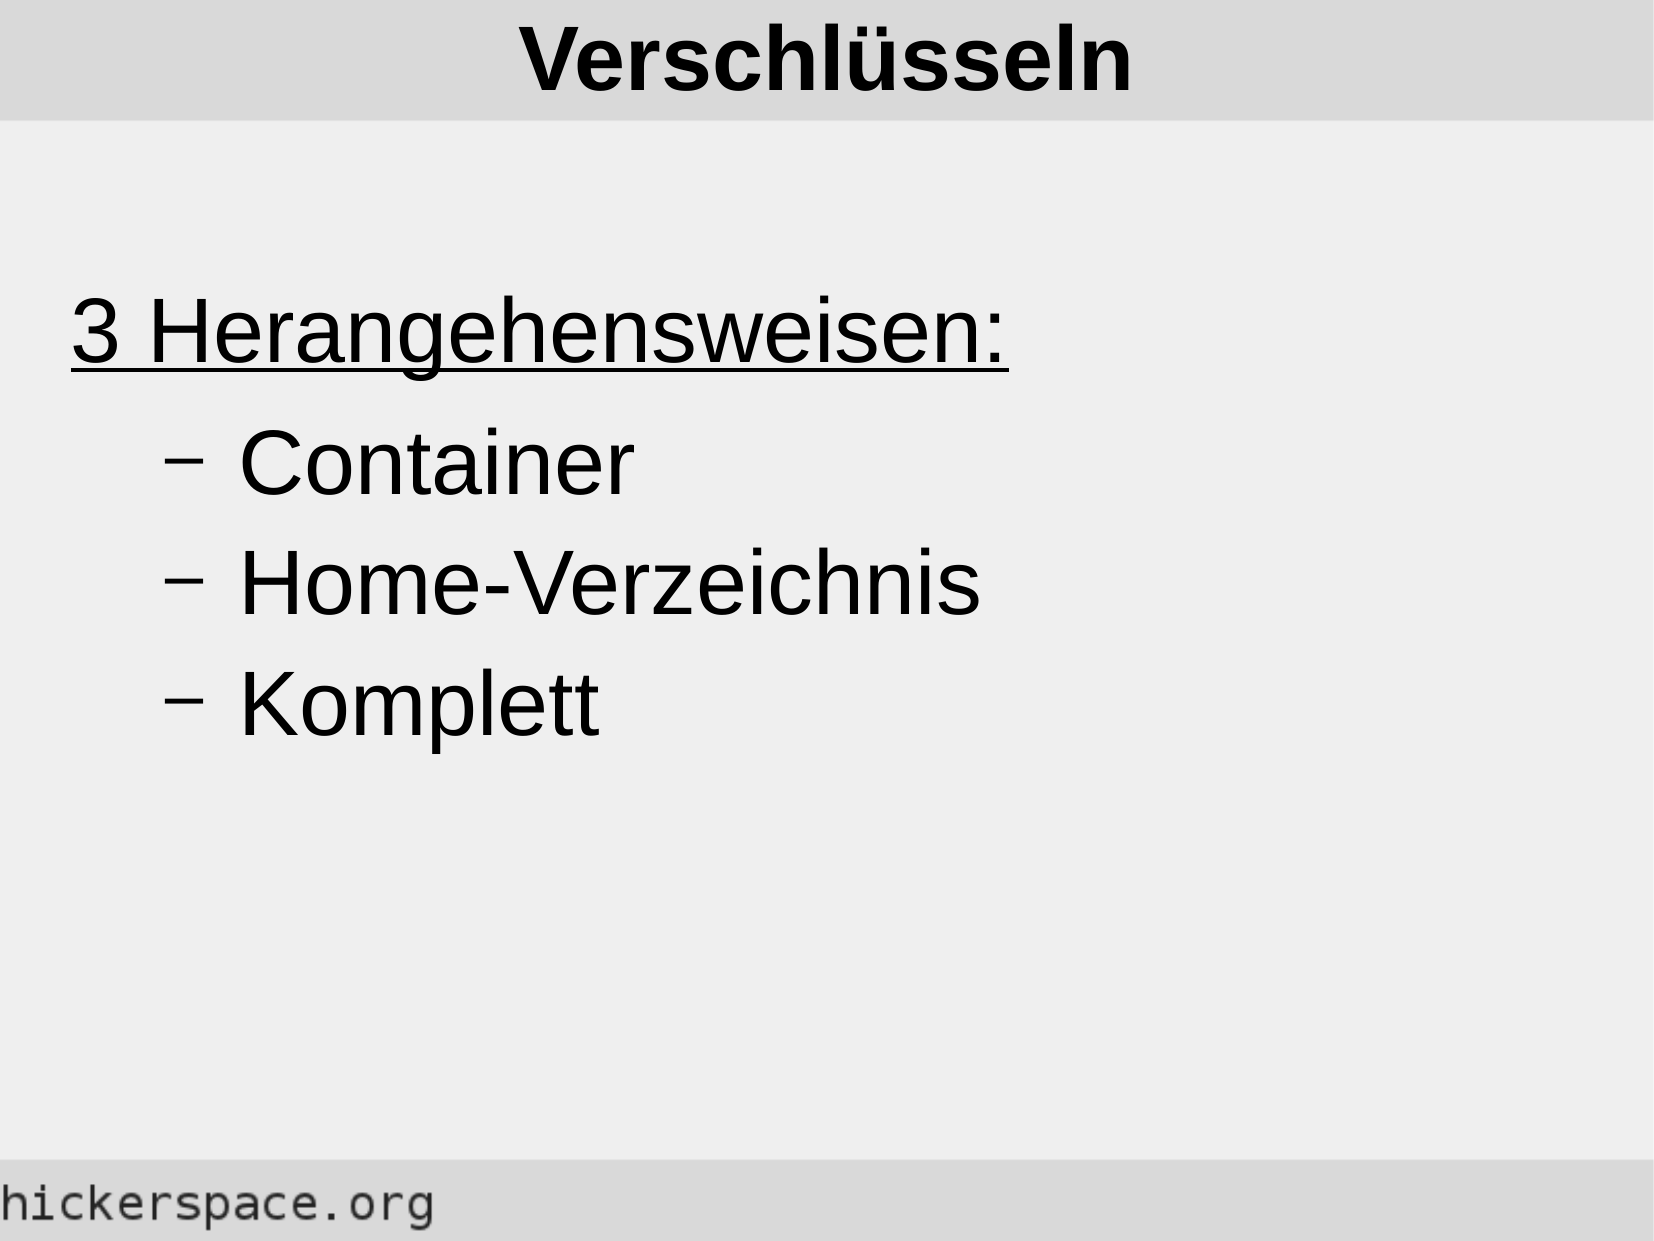

# Verschlüsseln
3 Herangehensweisen:
 Container
 Home-Verzeichnis
 Komplett